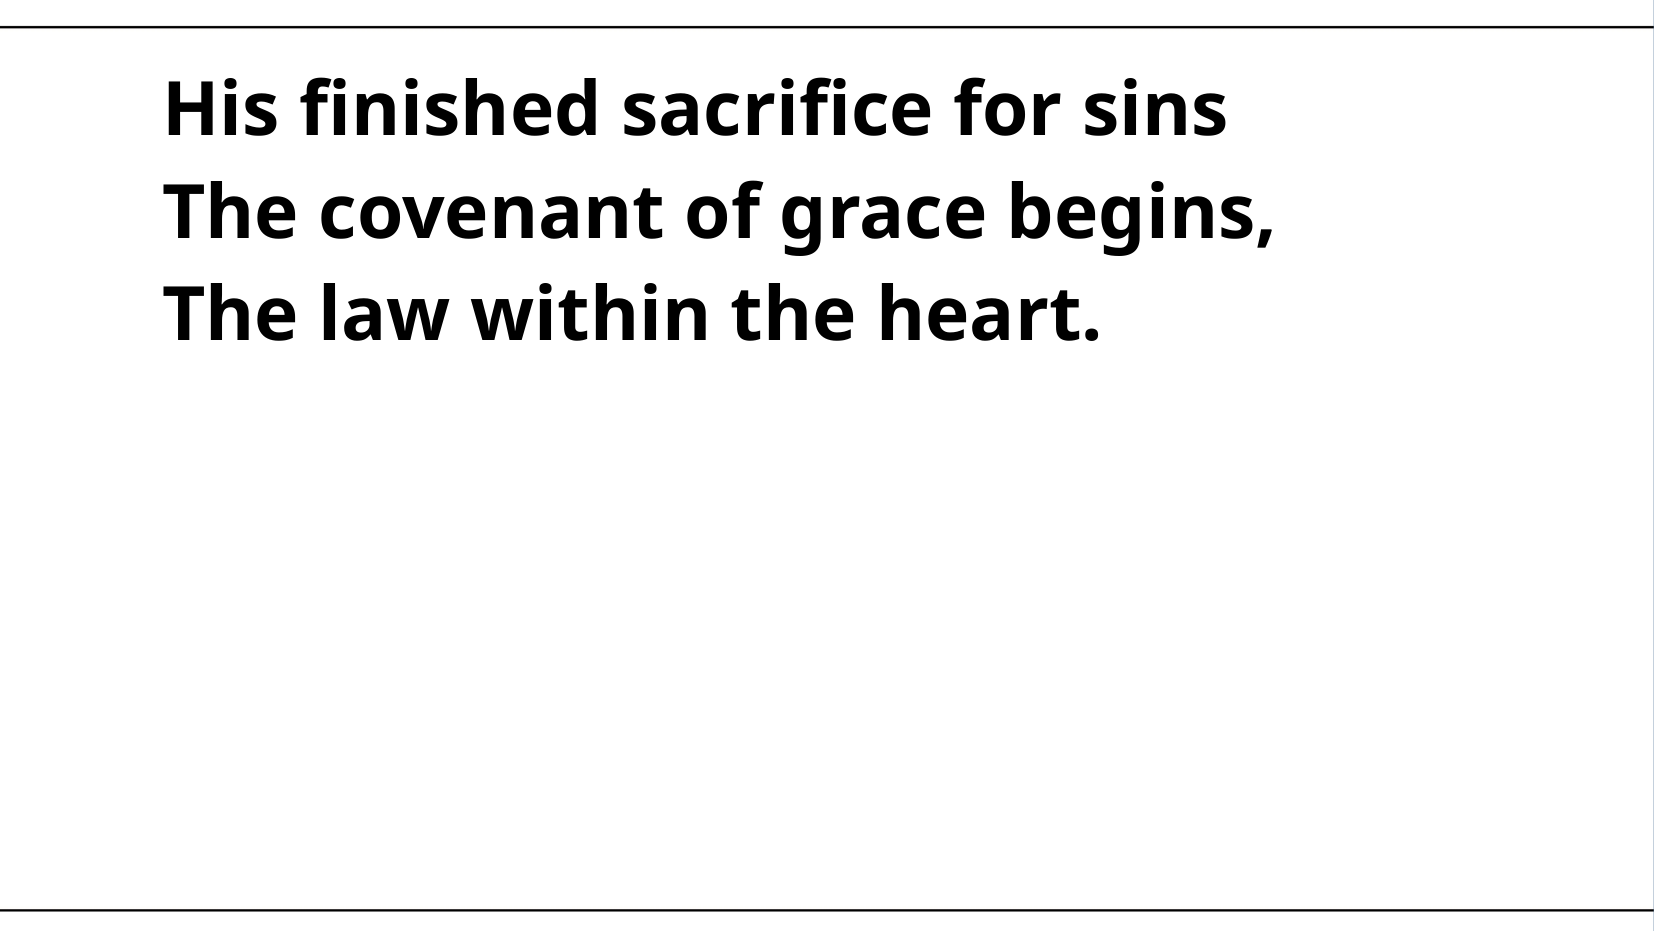

His finished sacrifice for sins
 The covenant of grace begins,
 The law within the heart.